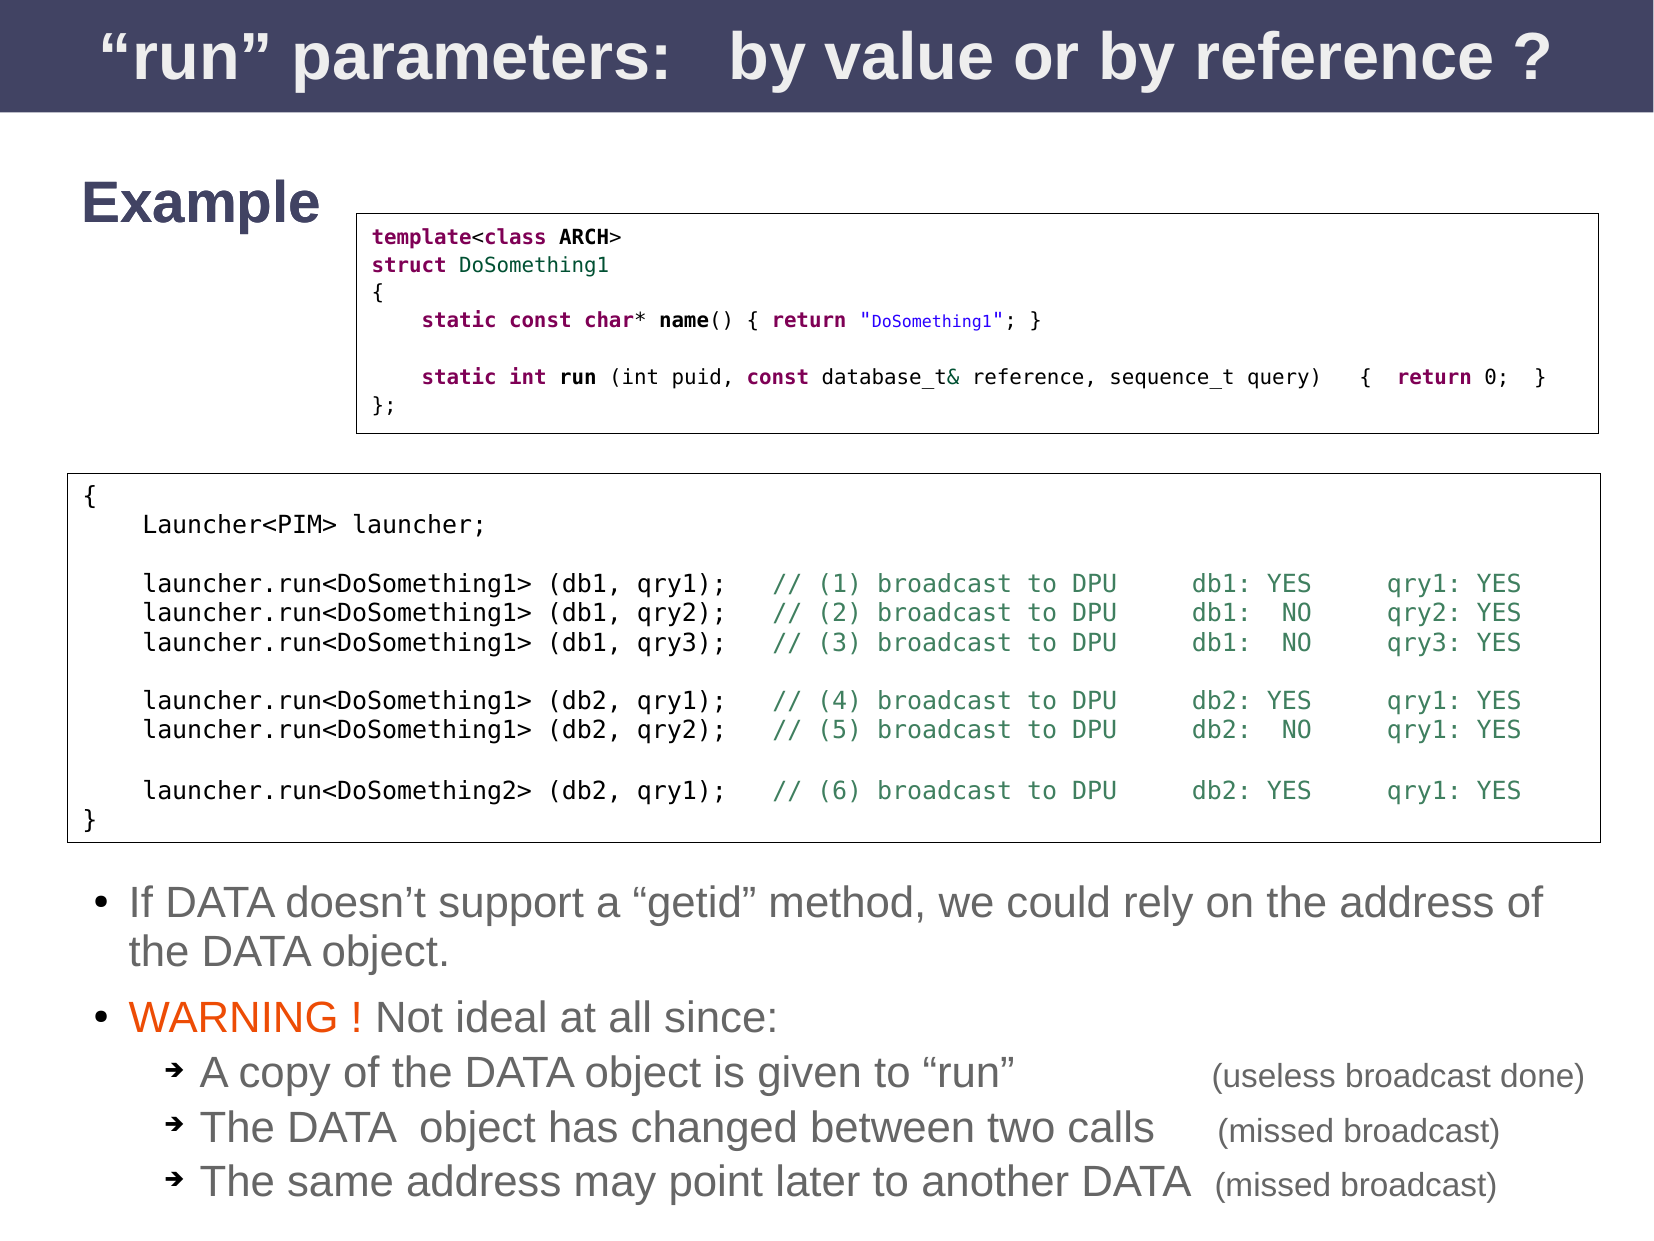

“run” parameters: by value or by reference ?
Example
Example
template<class ARCH>
struct DoSomething1
{
 static const char* name() { return "DoSomething1"; }
 static int run (int puid, const database_t& reference, sequence_t query) { return 0; }
};
{
 Launcher<PIM> launcher;
 launcher.run<DoSomething1> (db1, qry1); // (1) broadcast to DPU db1: YES qry1: YES
 launcher.run<DoSomething1> (db1, qry2); // (2) broadcast to DPU db1: NO qry2: YES
 launcher.run<DoSomething1> (db1, qry3); // (3) broadcast to DPU db1: NO qry3: YES
 launcher.run<DoSomething1> (db2, qry1); // (4) broadcast to DPU db2: YES qry1: YES
 launcher.run<DoSomething1> (db2, qry2); // (5) broadcast to DPU db2: NO qry1: YES
 launcher.run<DoSomething2> (db2, qry1); // (6) broadcast to DPU db2: YES qry1: YES
}
If DATA doesn’t support a “getid” method, we could rely on the address of the DATA object.
WARNING ! Not ideal at all since:
A copy of the DATA object is given to “run” (useless broadcast done)
The DATA object has changed between two calls (missed broadcast)
The same address may point later to another DATA (missed broadcast)